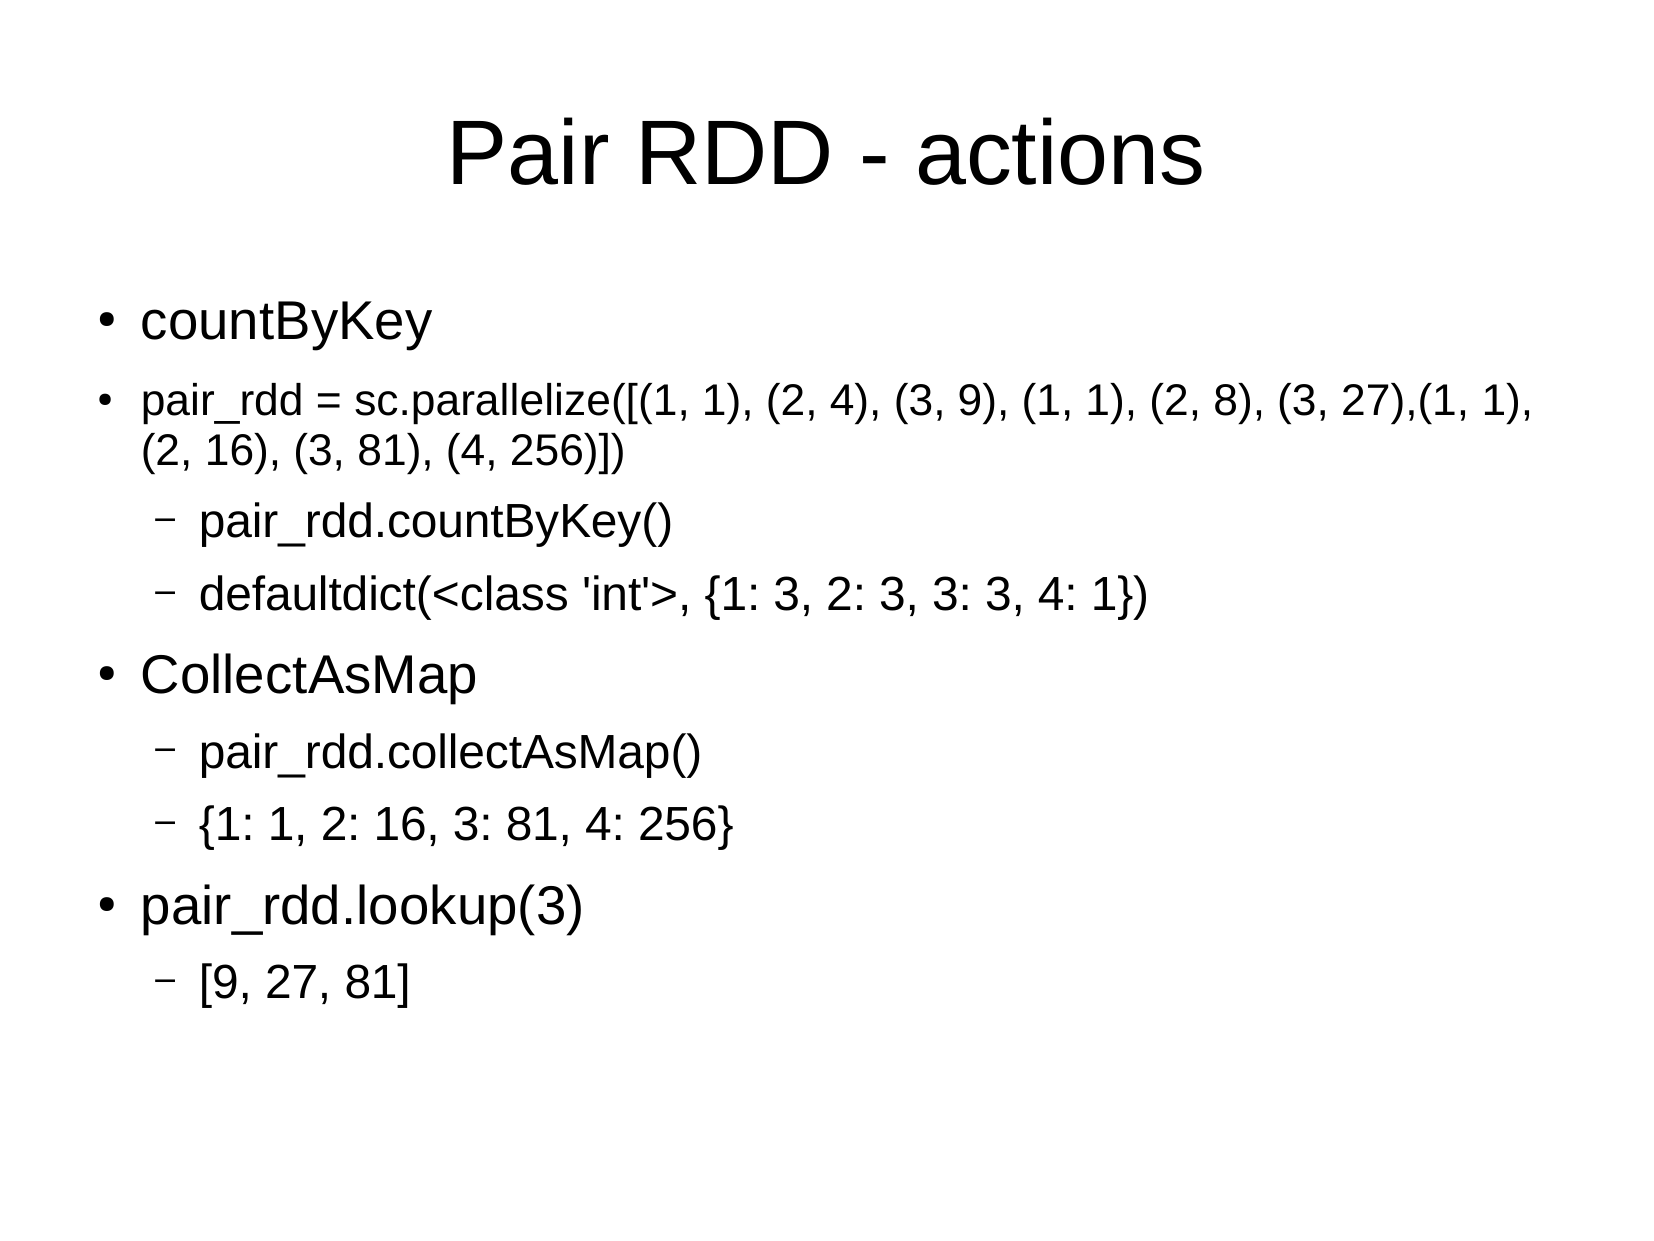

# Pair RDD - actions
countByKey
pair_rdd = sc.parallelize([(1, 1), (2, 4), (3, 9), (1, 1), (2, 8), (3, 27),(1, 1), (2, 16), (3, 81), (4, 256)])
pair_rdd.countByKey()
defaultdict(<class 'int'>, {1: 3, 2: 3, 3: 3, 4: 1})
CollectAsMap
pair_rdd.collectAsMap()
{1: 1, 2: 16, 3: 81, 4: 256}
pair_rdd.lookup(3)
[9, 27, 81]